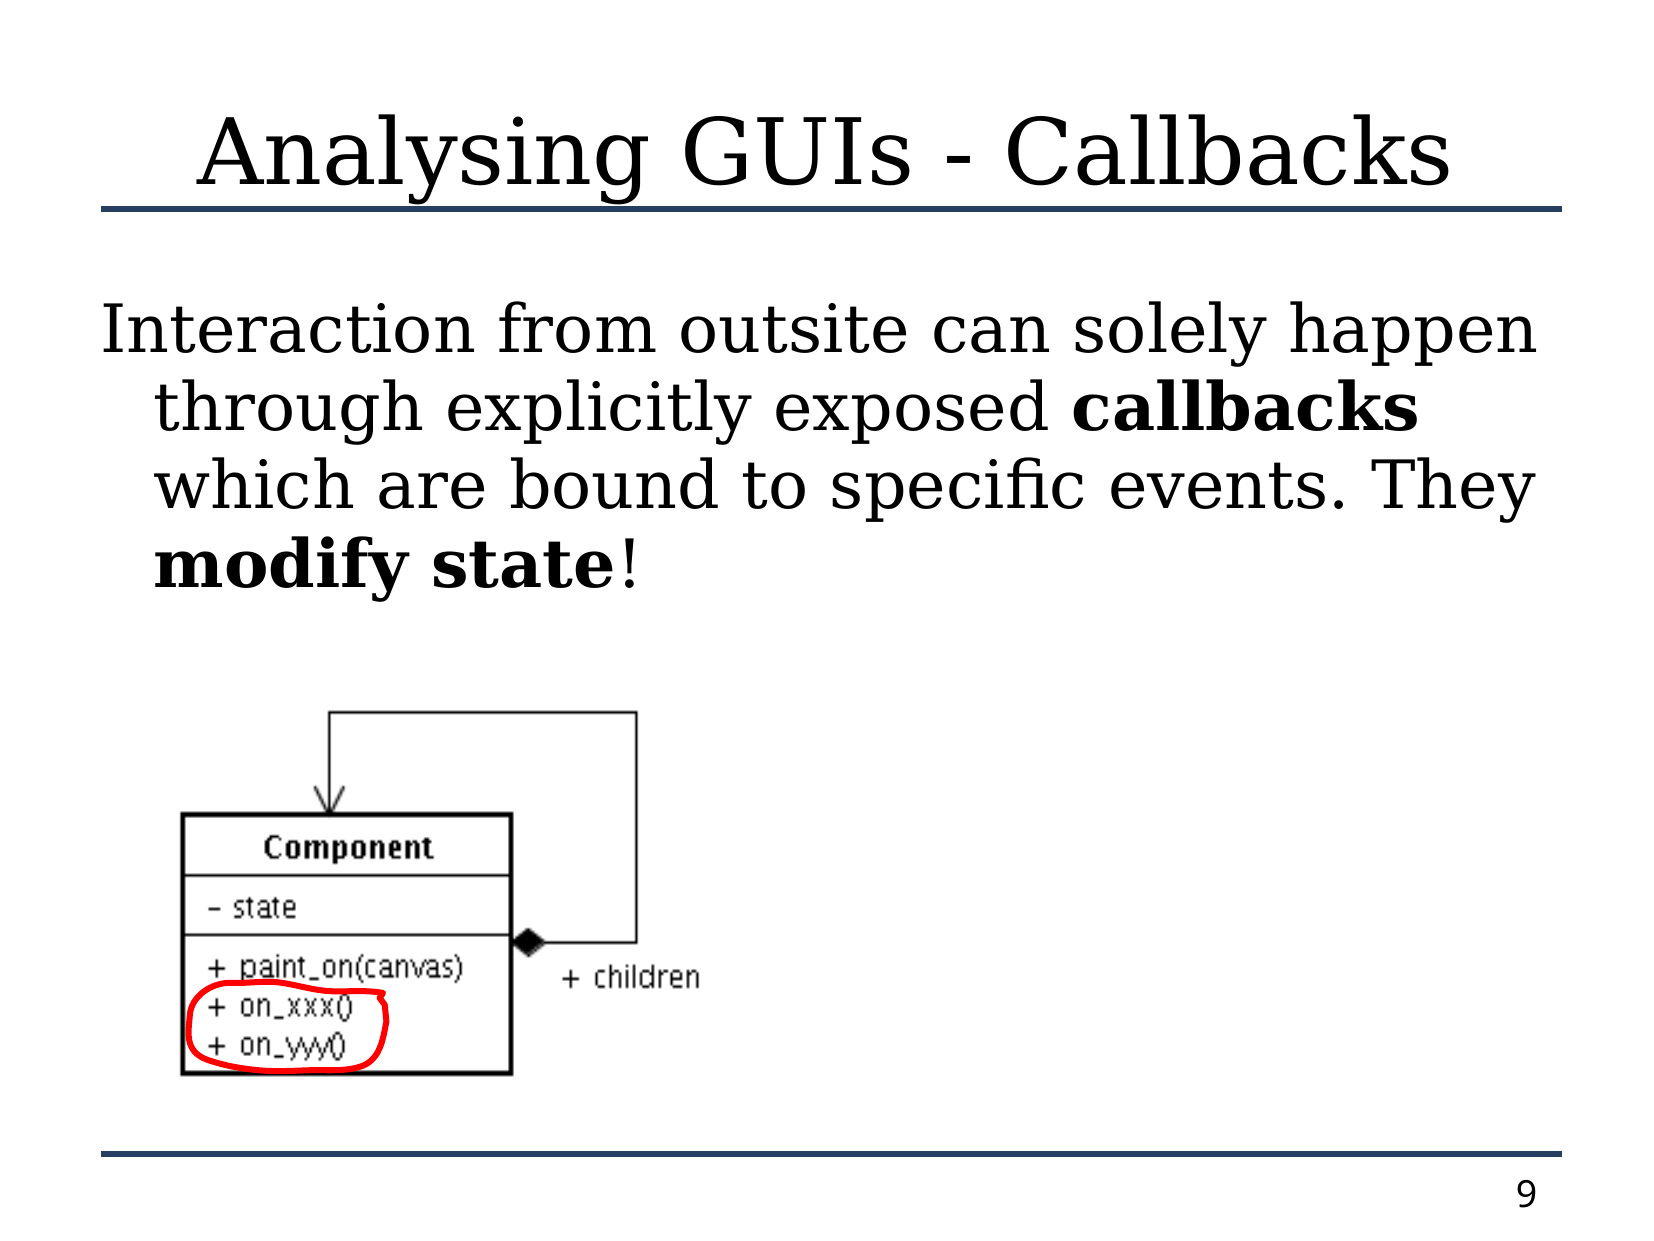

# Analysing GUIs - Callbacks
Interaction from outsite can solely happen through explicitly exposed callbacks which are bound to specific events. They modify state!